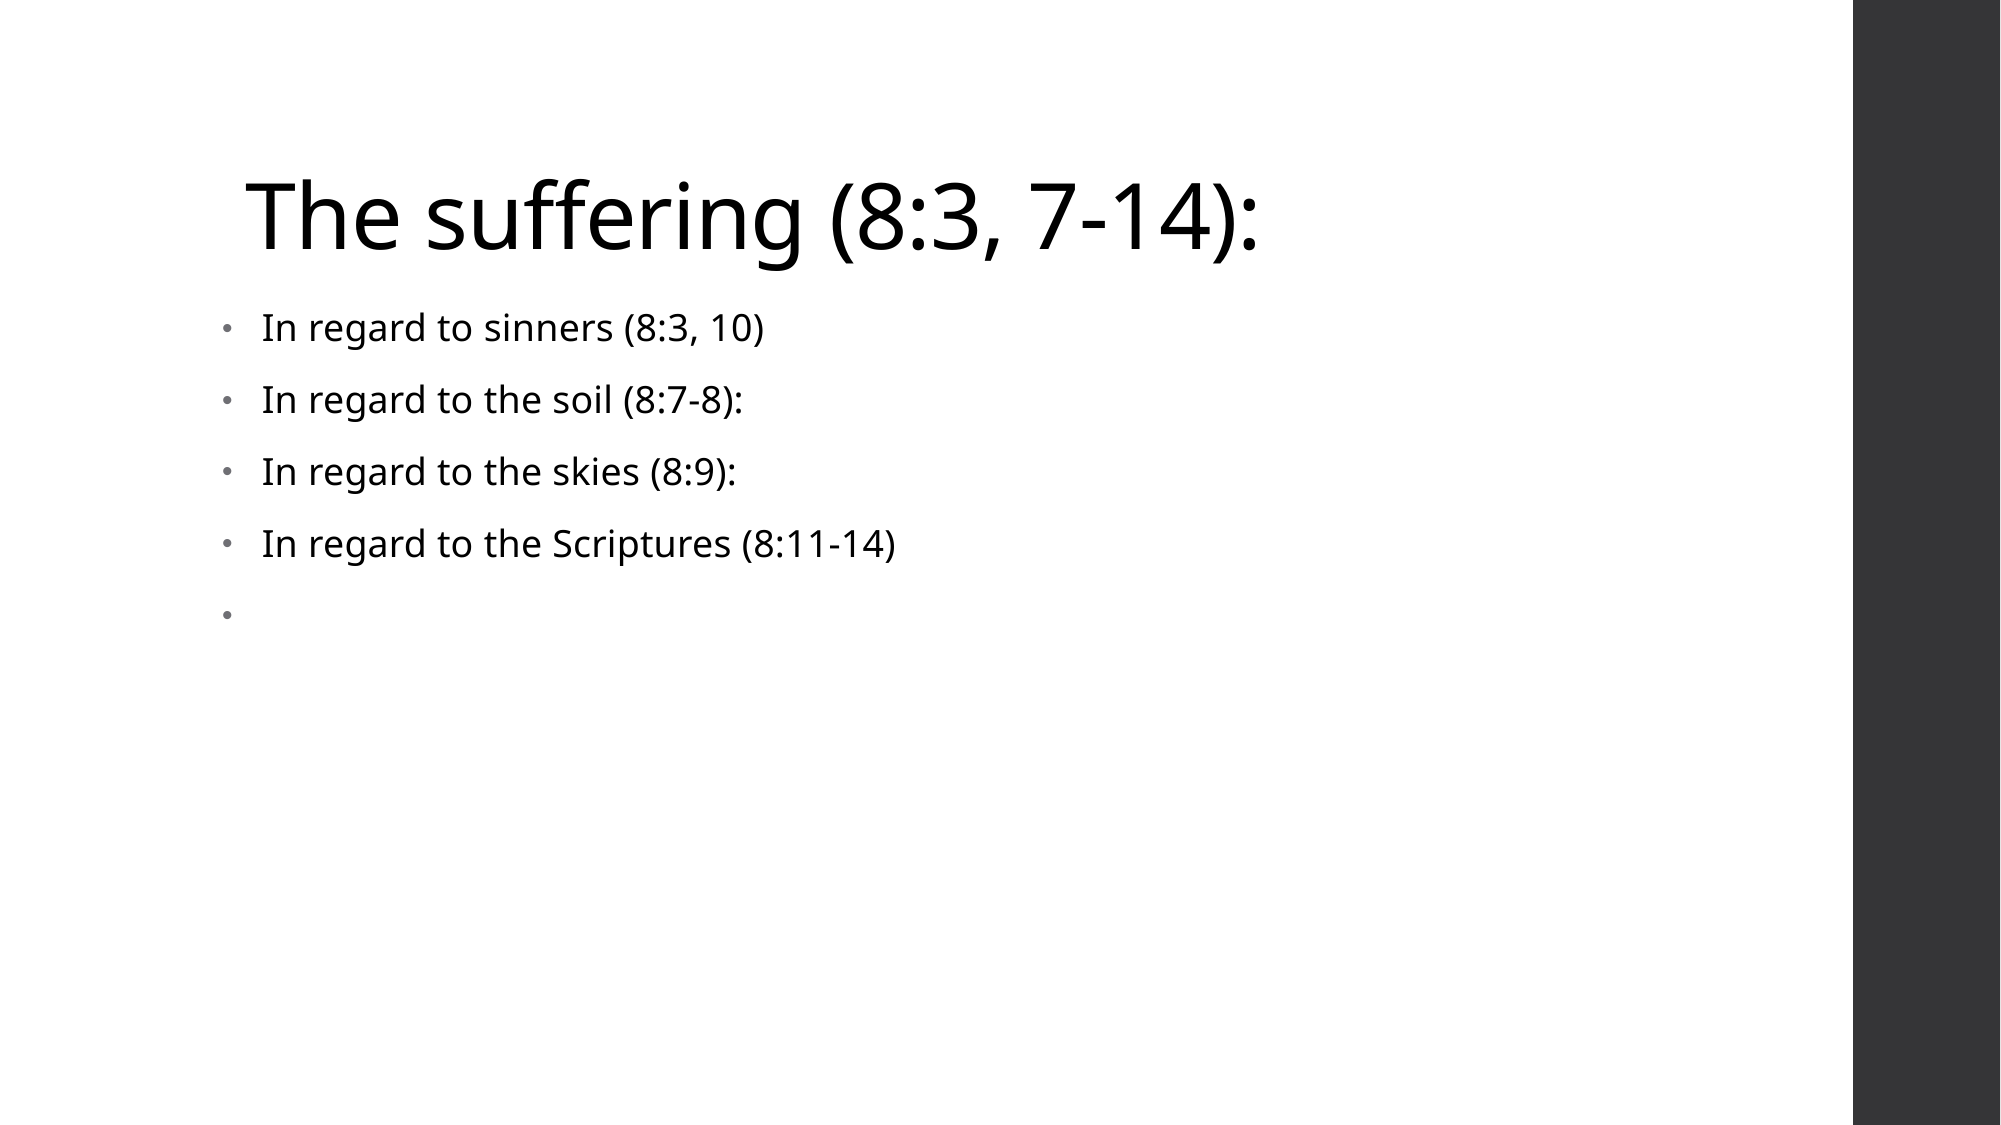

# The suffering (8:3, 7-14):
 In regard to sinners (8:3, 10)
 In regard to the soil (8:7-8):
 In regard to the skies (8:9):
 In regard to the Scriptures (8:11-14)